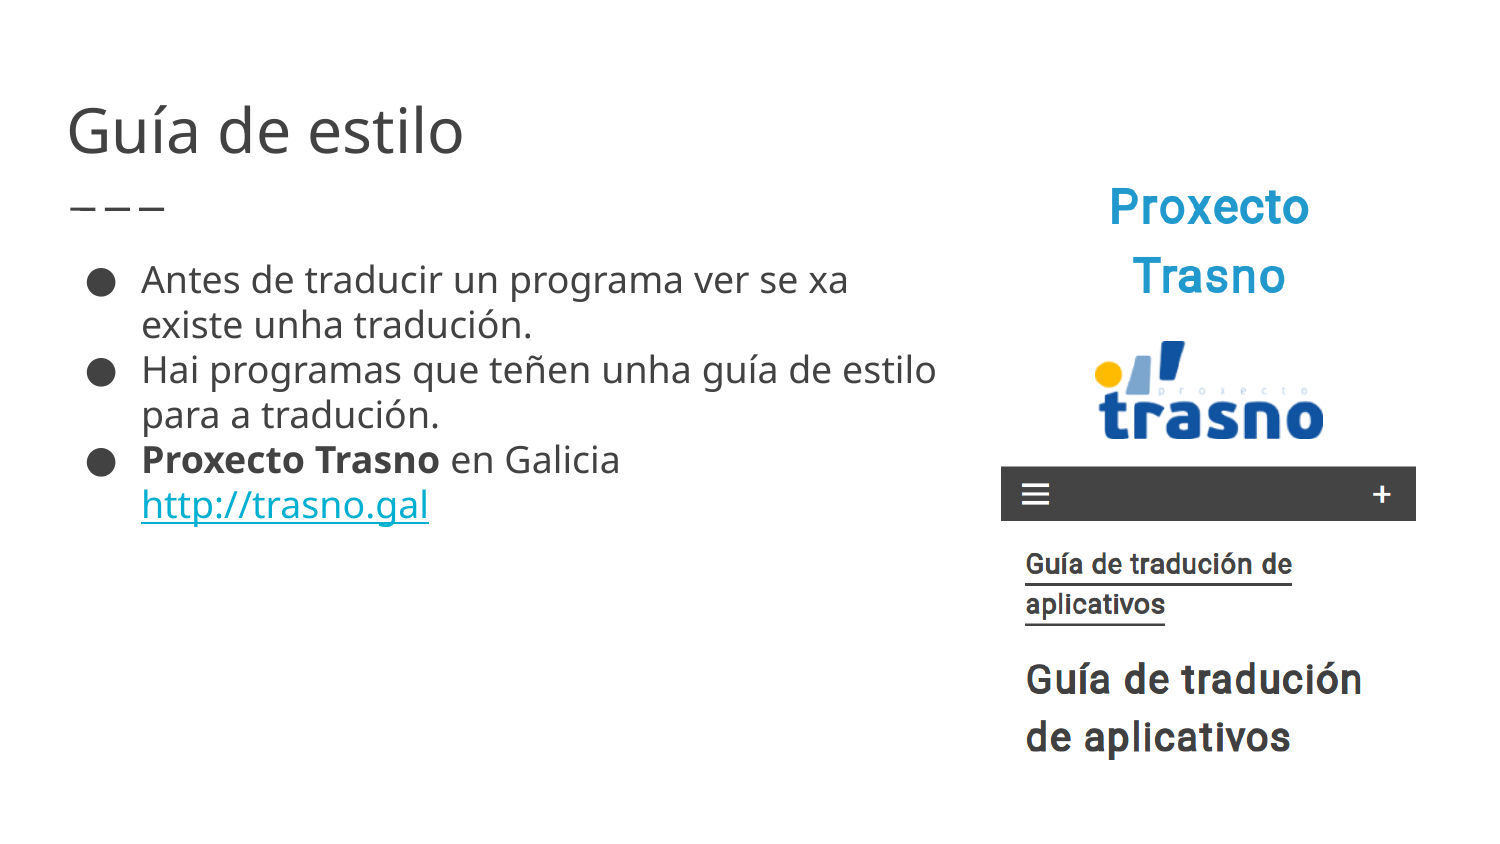

# Guía de estilo
Antes de traducir un programa ver se xa existe unha tradución.
Hai programas que teñen unha guía de estilo para a tradución.
Proxecto Trasno en Galicia
http://trasno.gal